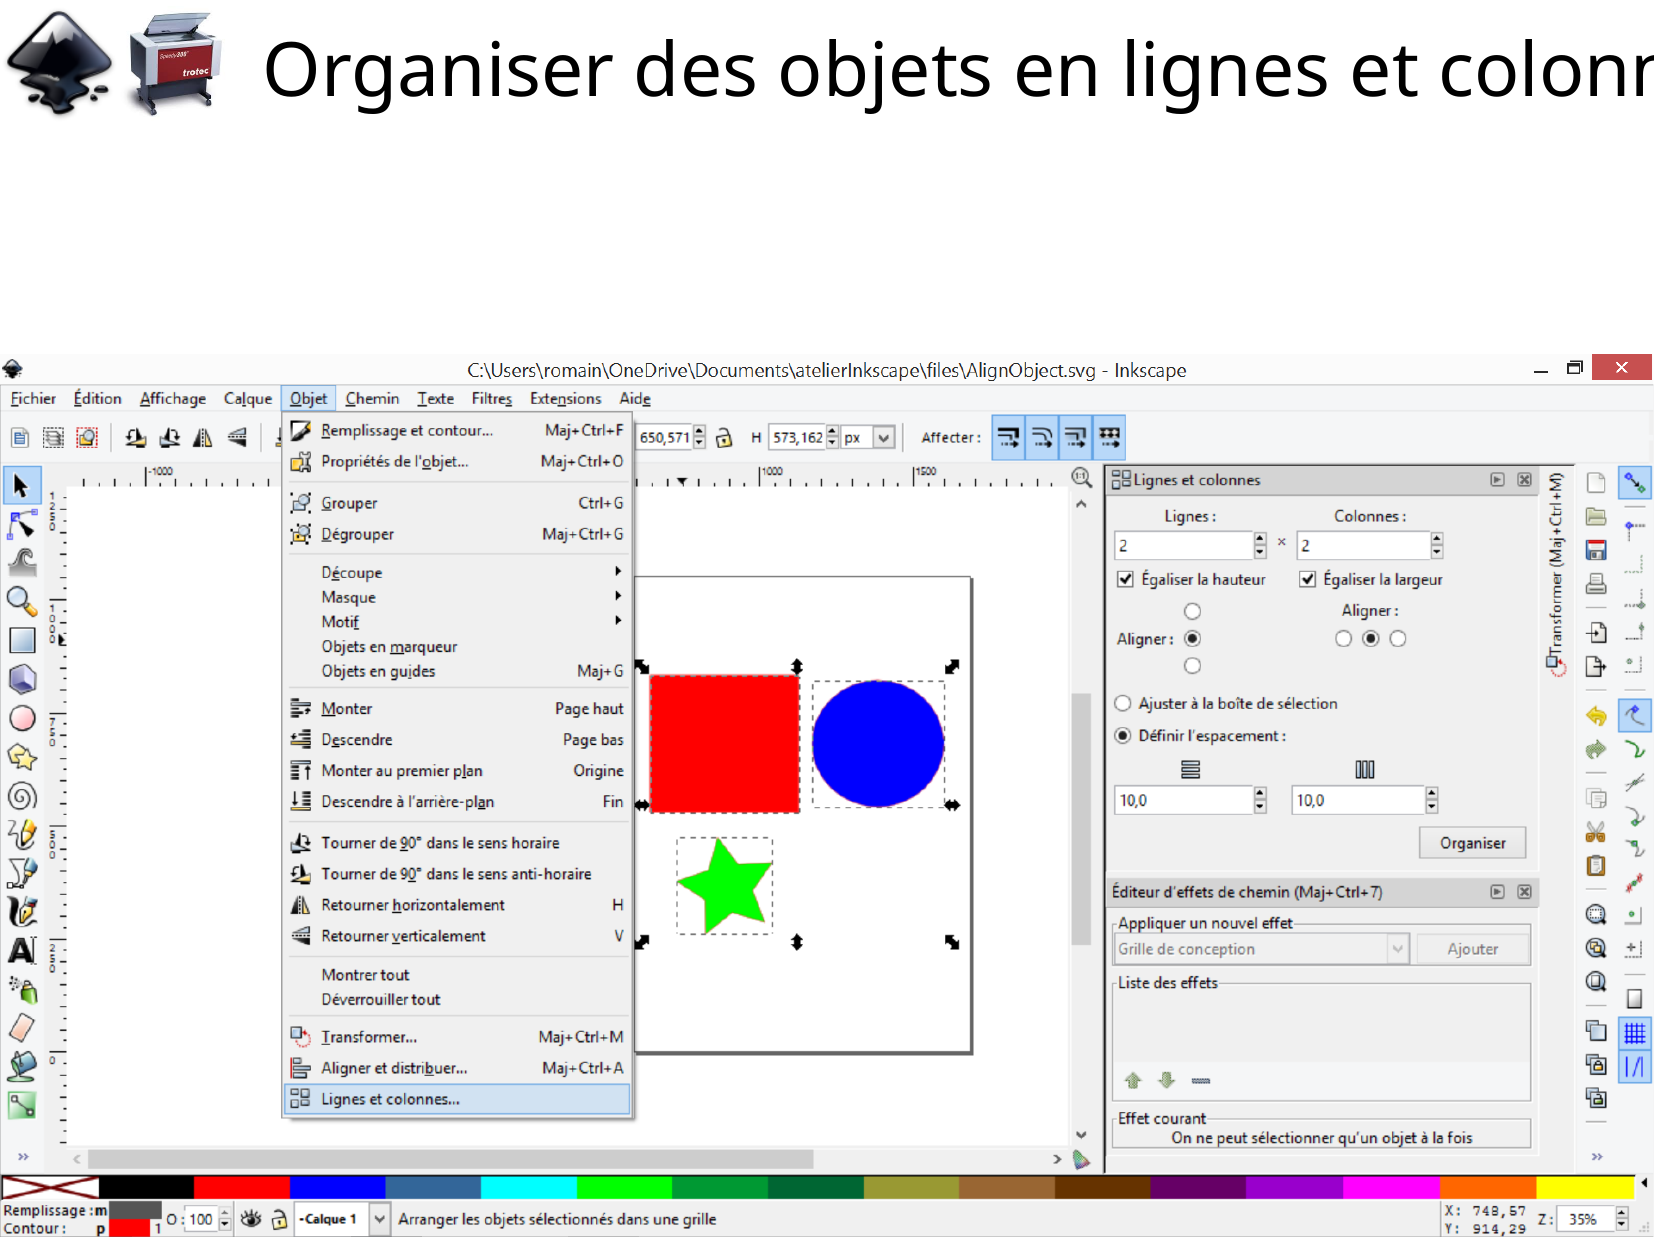

Organiser des objets en lignes et colonnes